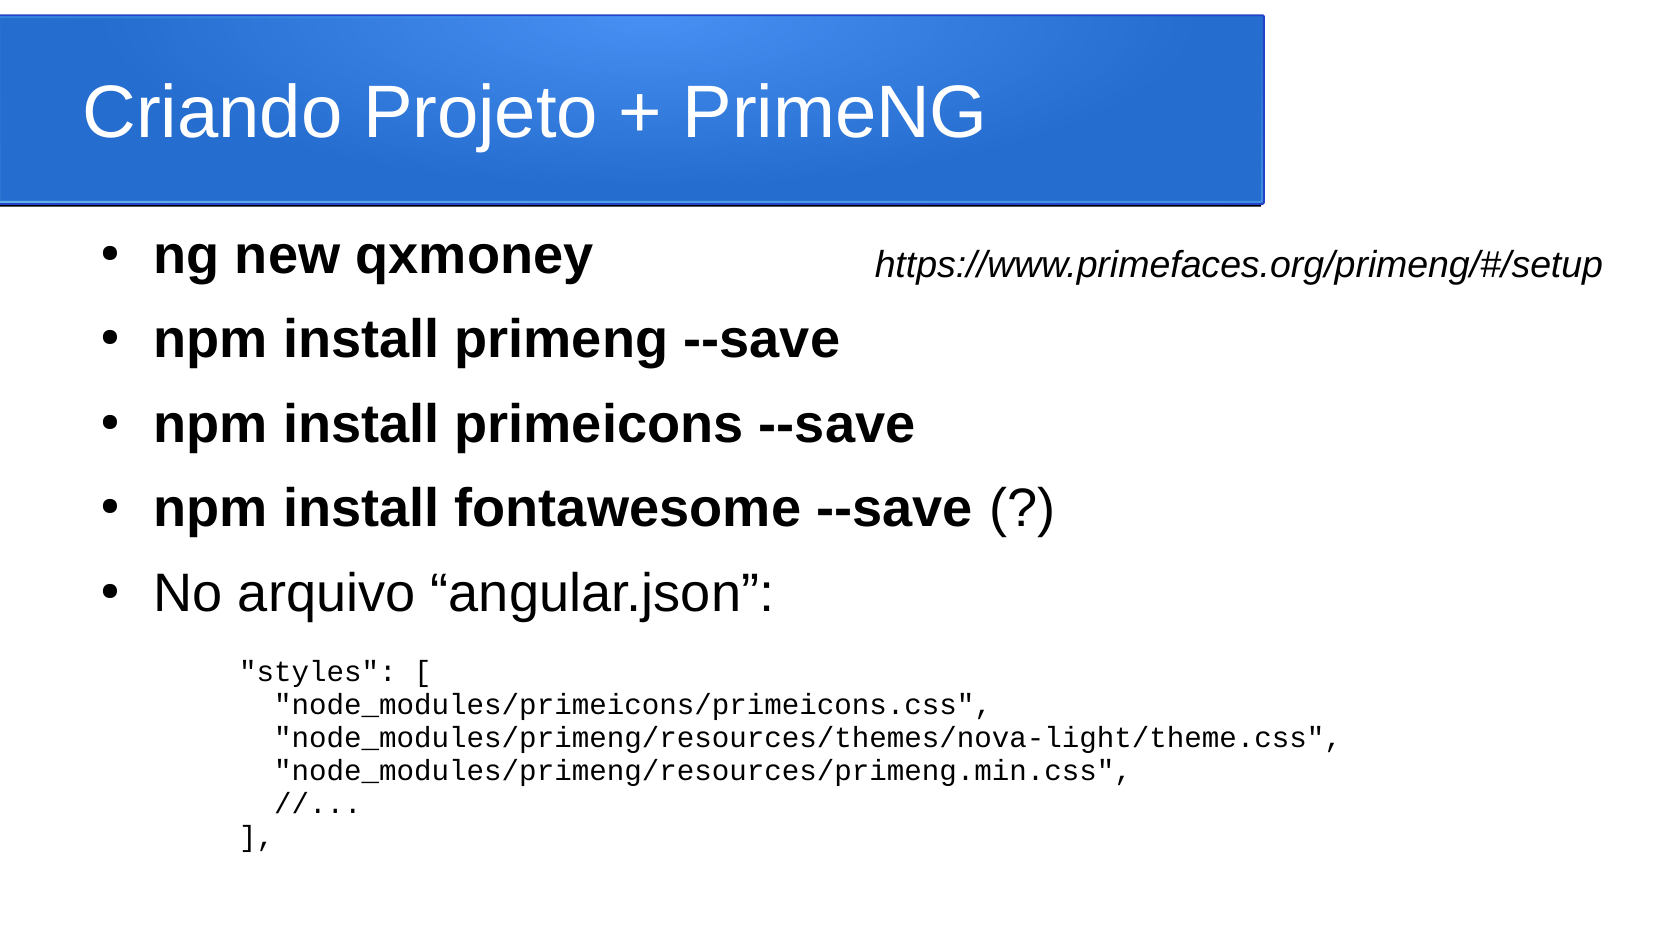

# Criando Projeto + PrimeNG
ng new qxmoney
npm install primeng --save
npm install primeicons --save
npm install fontawesome --save (?)
No arquivo “angular.json”:
https://www.primefaces.org/primeng/#/setup
"styles": [
 "node_modules/primeicons/primeicons.css",
 "node_modules/primeng/resources/themes/nova-light/theme.css",
 "node_modules/primeng/resources/primeng.min.css",
 //...
],